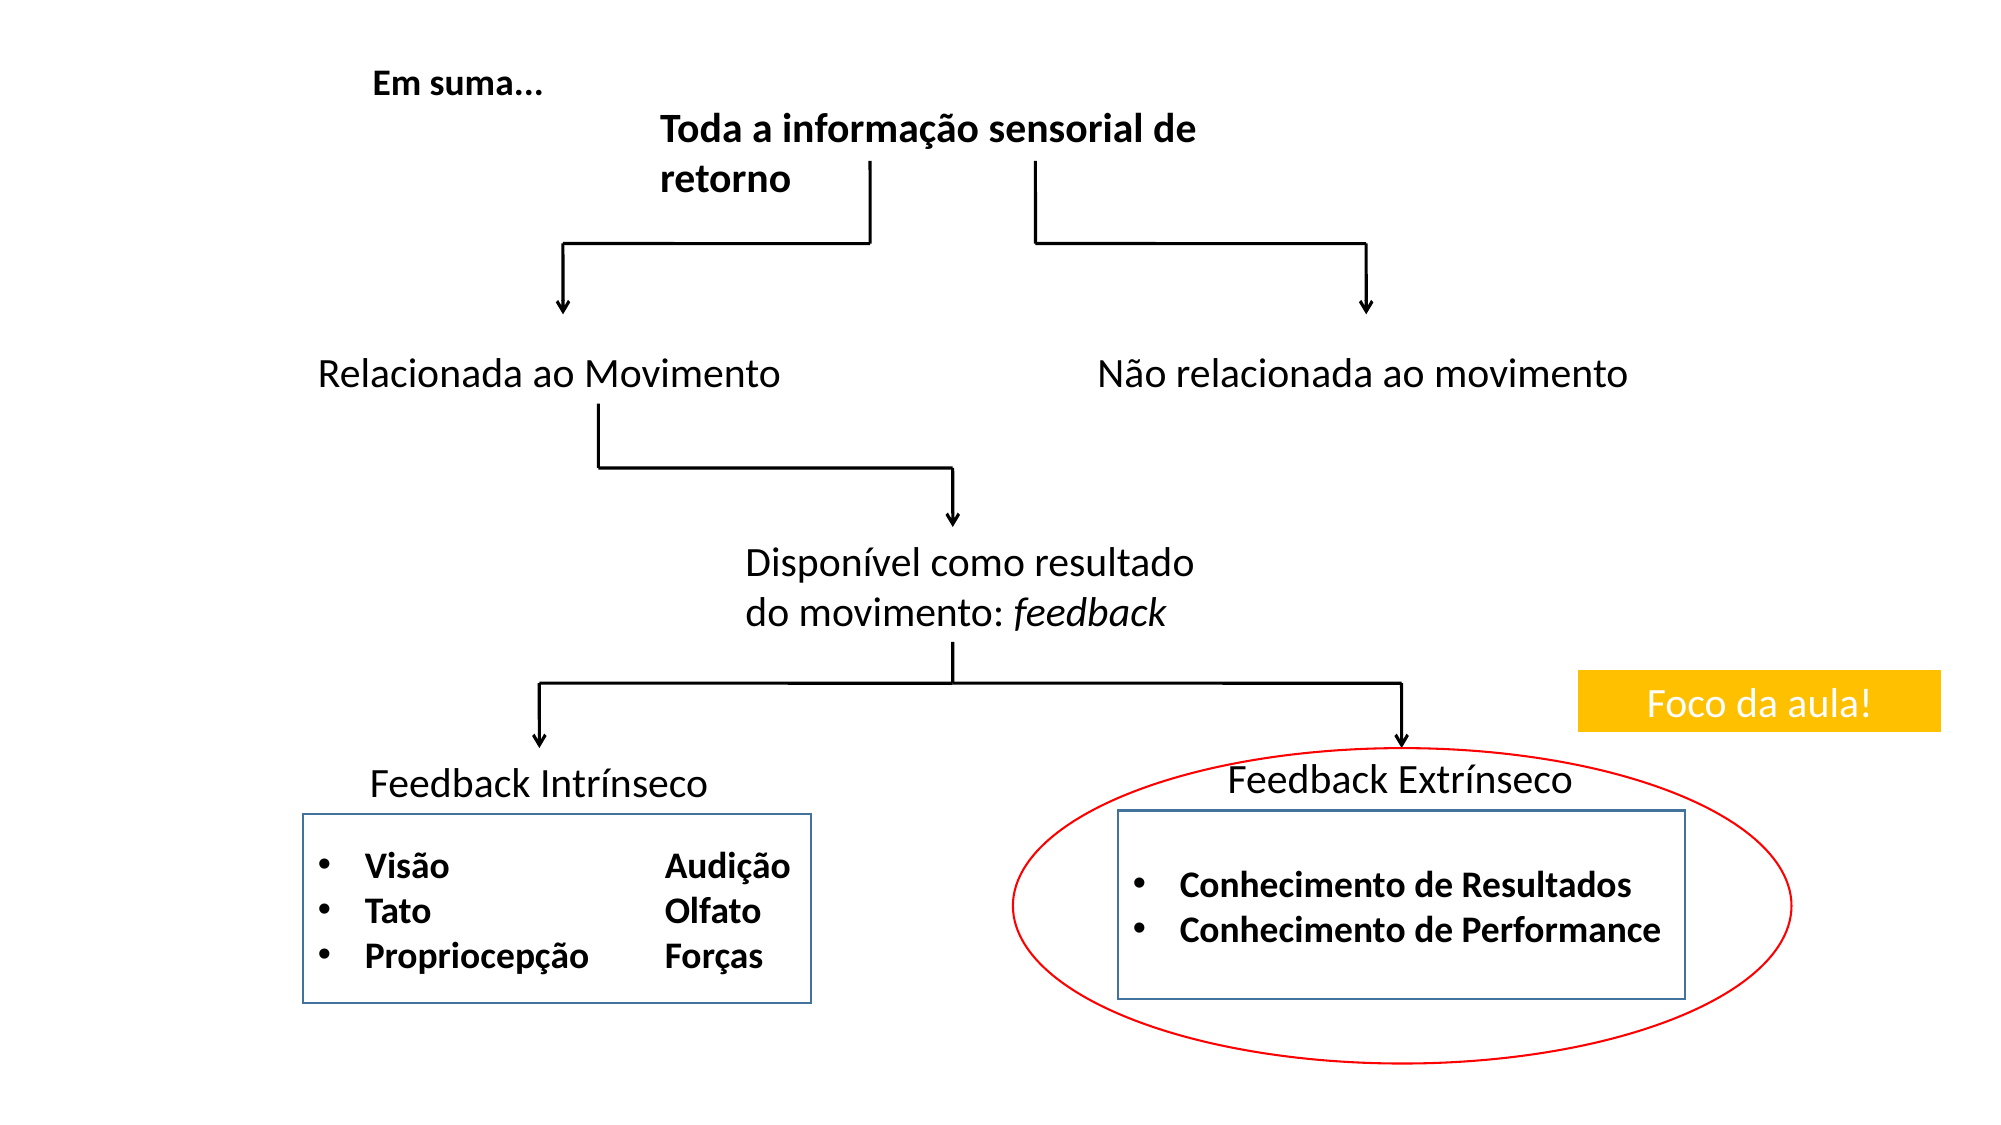

Em suma...
Toda a informação sensorial de retorno
Relacionada ao Movimento
Não relacionada ao movimento
Disponível como resultado
do movimento: feedback
Foco da aula!
Feedback Extrínseco
Feedback Intrínseco
Conhecimento de Resultados
Conhecimento de Performance
Visão		Audição
Tato		Olfato
Propriocepção	Forças